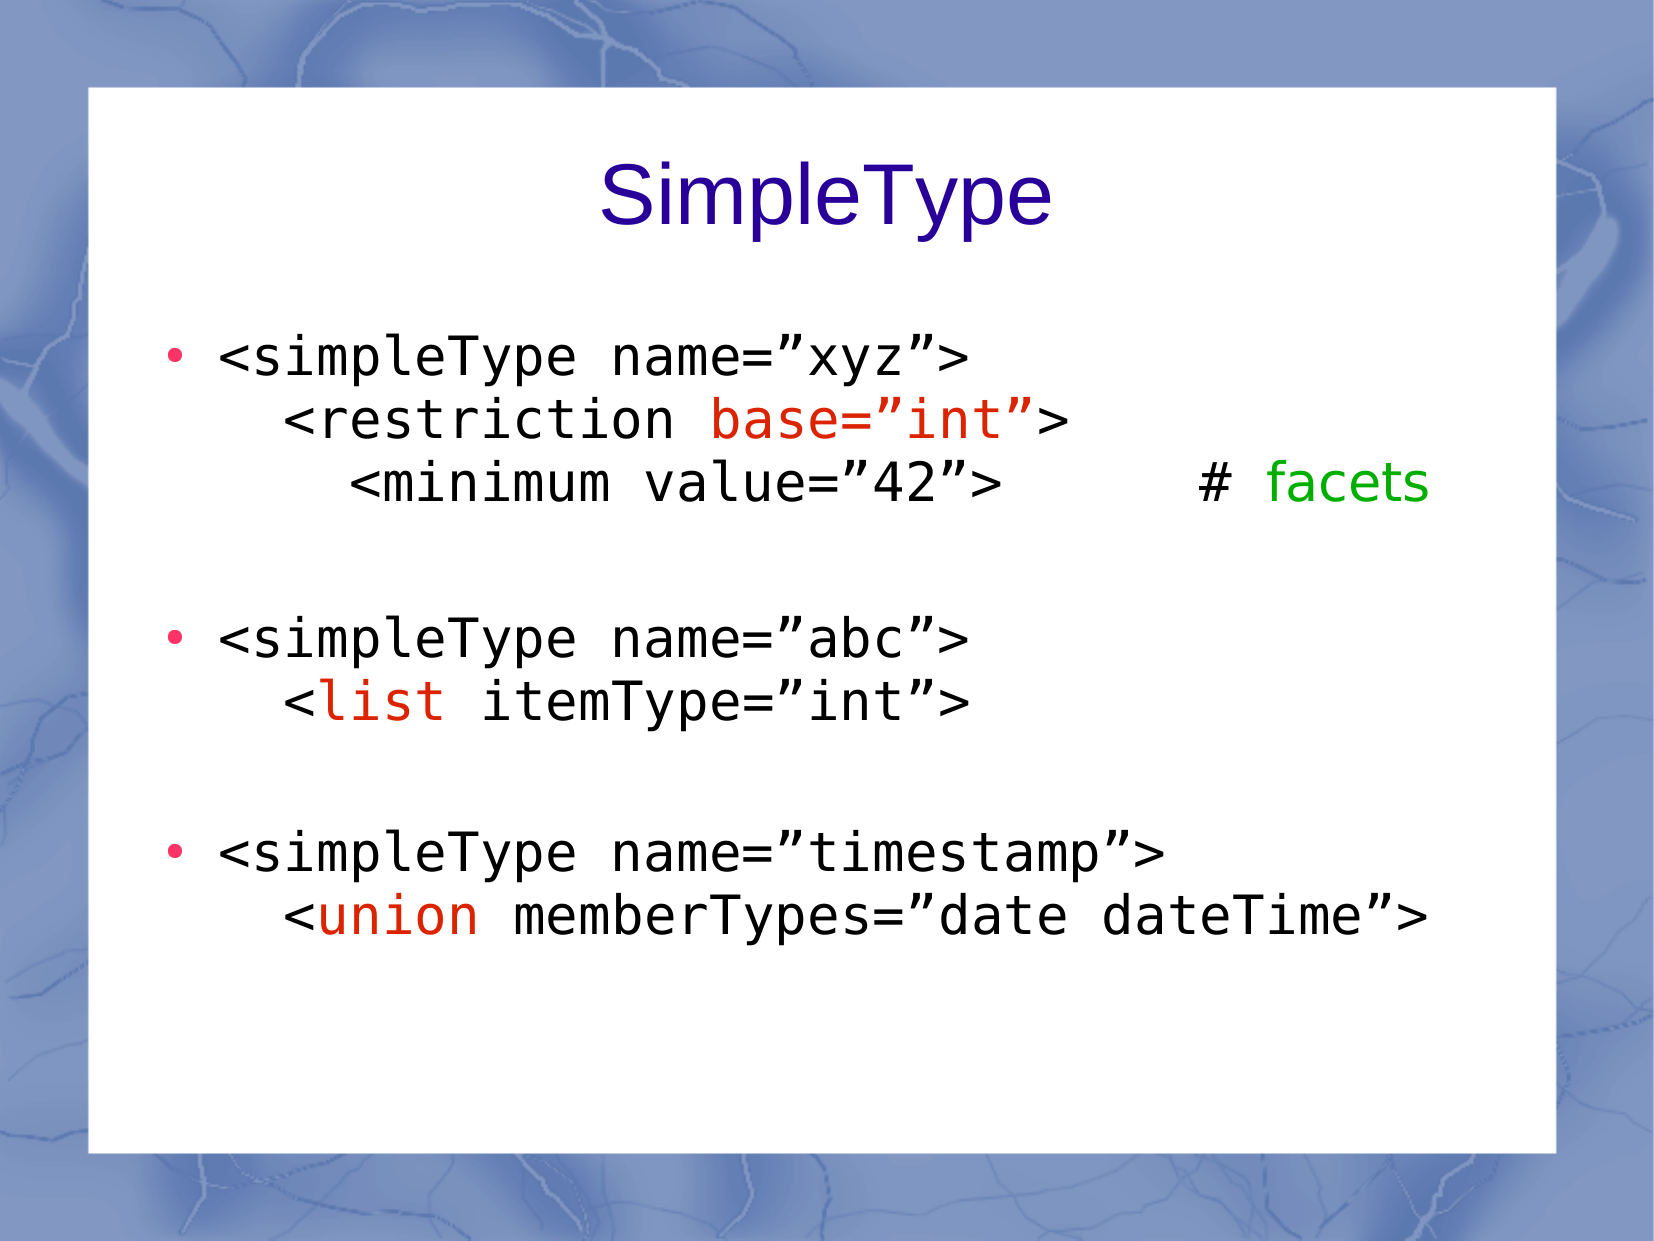

# SimpleType
<simpleType name=”xyz”>
 <restriction base=”int”>
 <minimum value=”42”> # facets
<simpleType name=”abc”>
 <list itemType=”int”>
<simpleType name=”timestamp”>
 <union memberTypes=”date dateTime”>